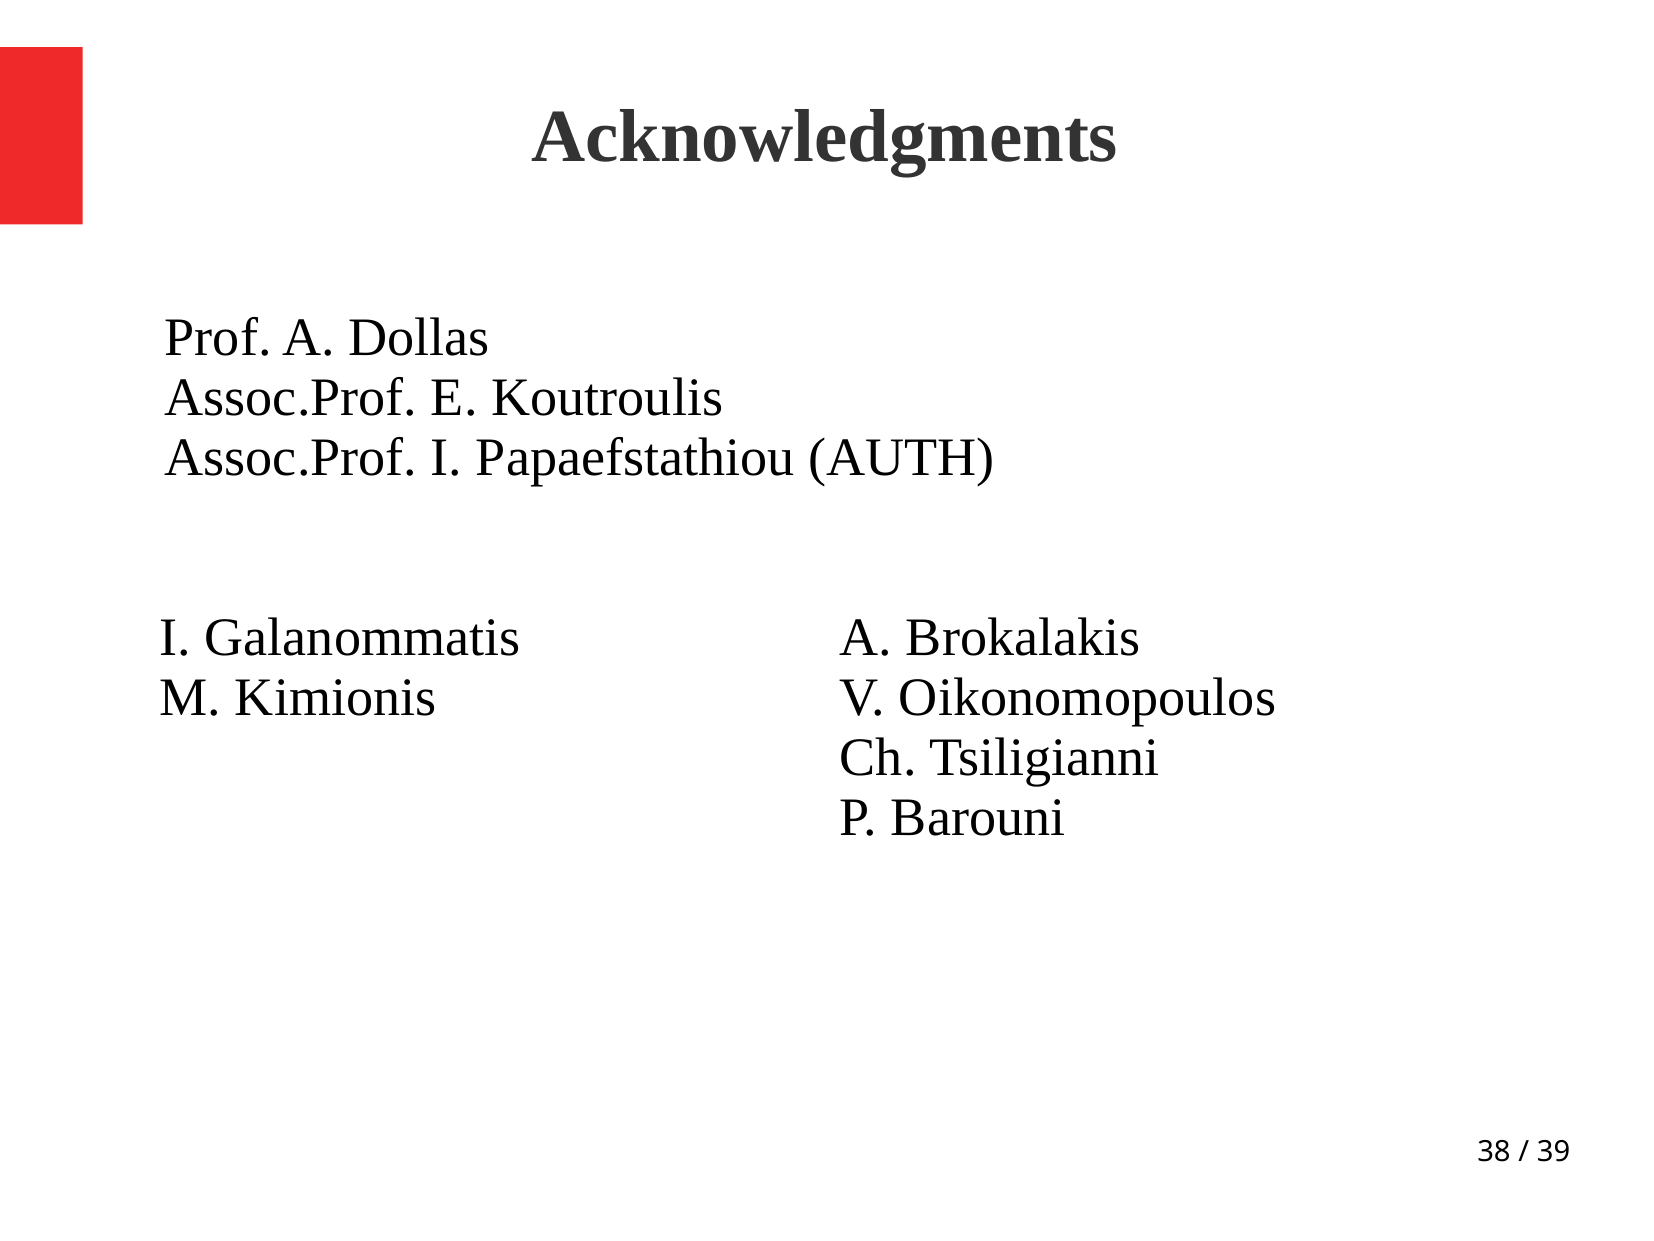

# Acknowledgments
Prof. A. Dollas
Assoc.Prof. E. Koutroulis
Assoc.Prof. I. Papaefstathiou (AUTH)
I. Galanommatis
M. Kimionis
A. Brokalakis
V. Oikonomopoulos
Ch. Tsiligianni
P. Barouni
38